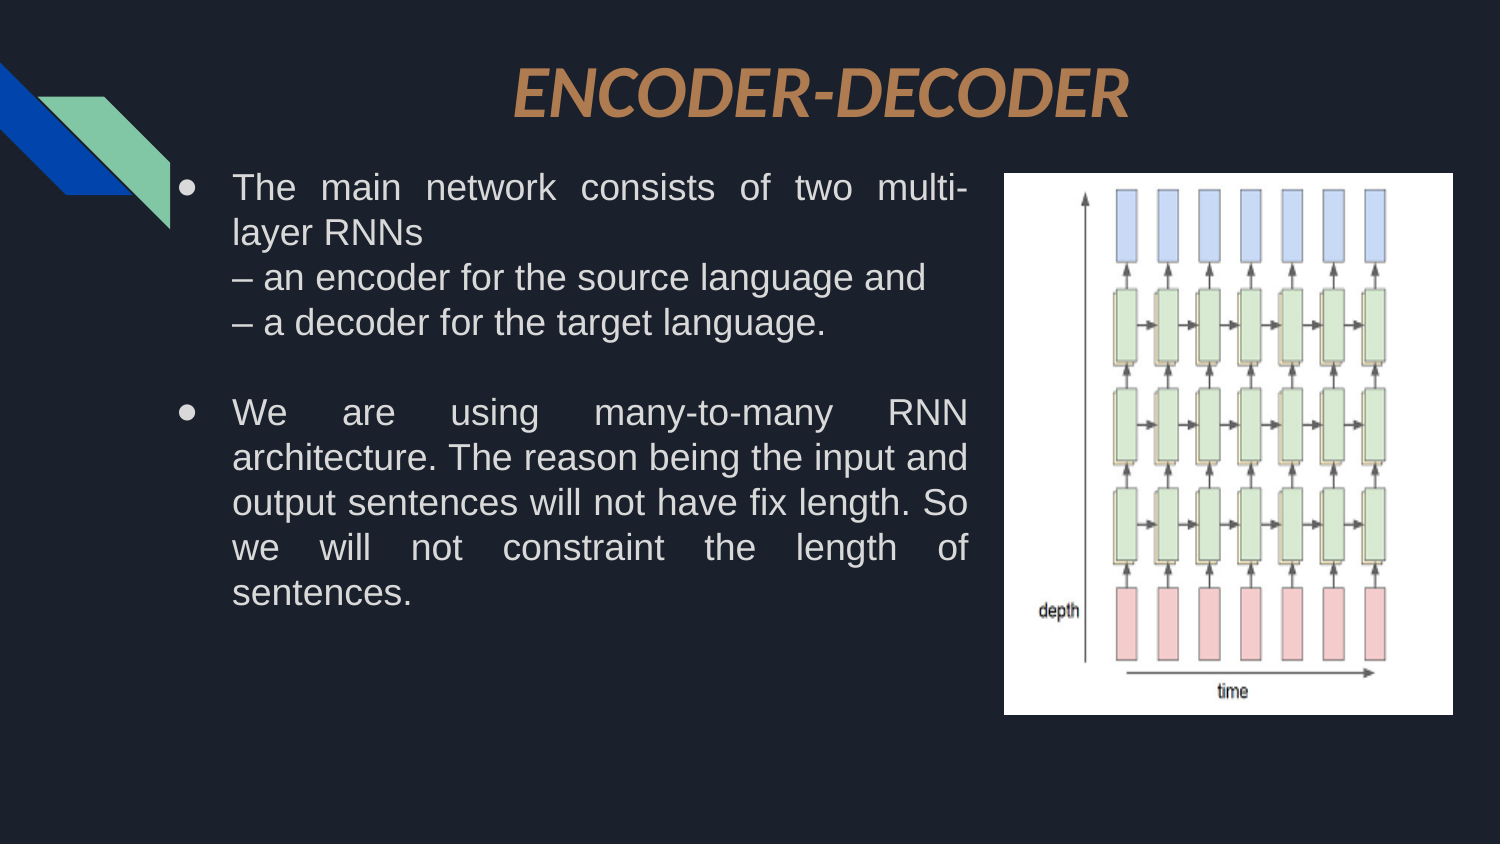

# ENCODER-DECODER
The main network consists of two multi-layer RNNs
– an encoder for the source language and
– a decoder for the target language.
We are using many-to-many RNN architecture. The reason being the input and output sentences will not have fix length. So we will not constraint the length of sentences.